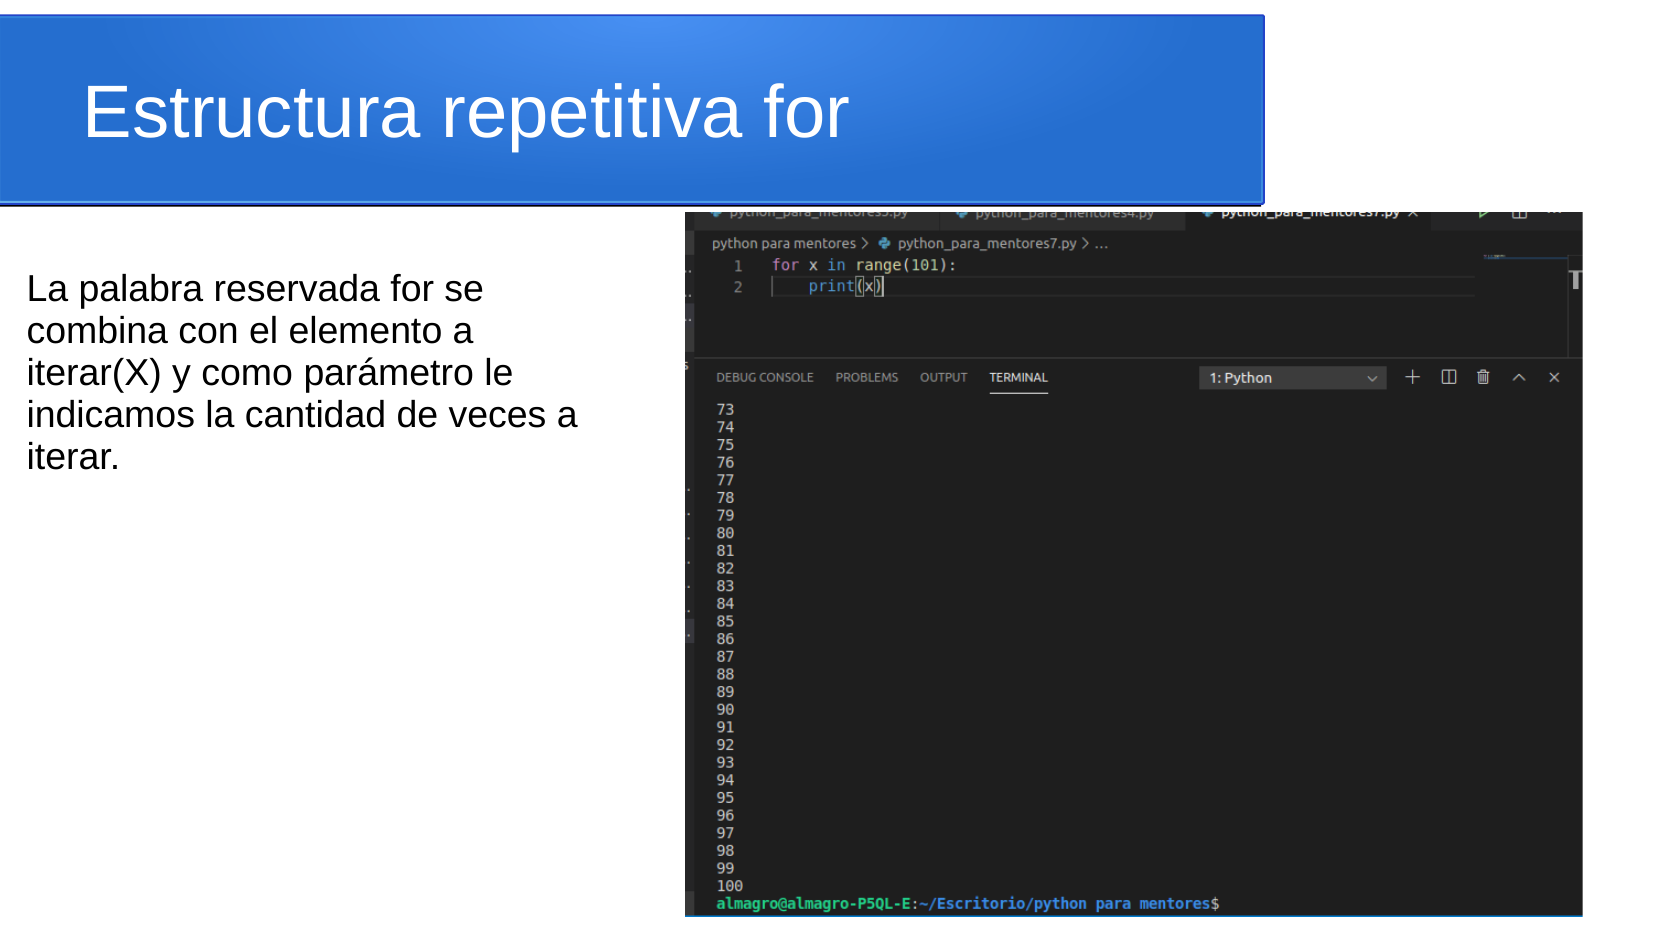

# Estructura repetitiva for
La palabra reservada for se combina con el elemento a iterar(X) y como parámetro le indicamos la cantidad de veces a iterar.